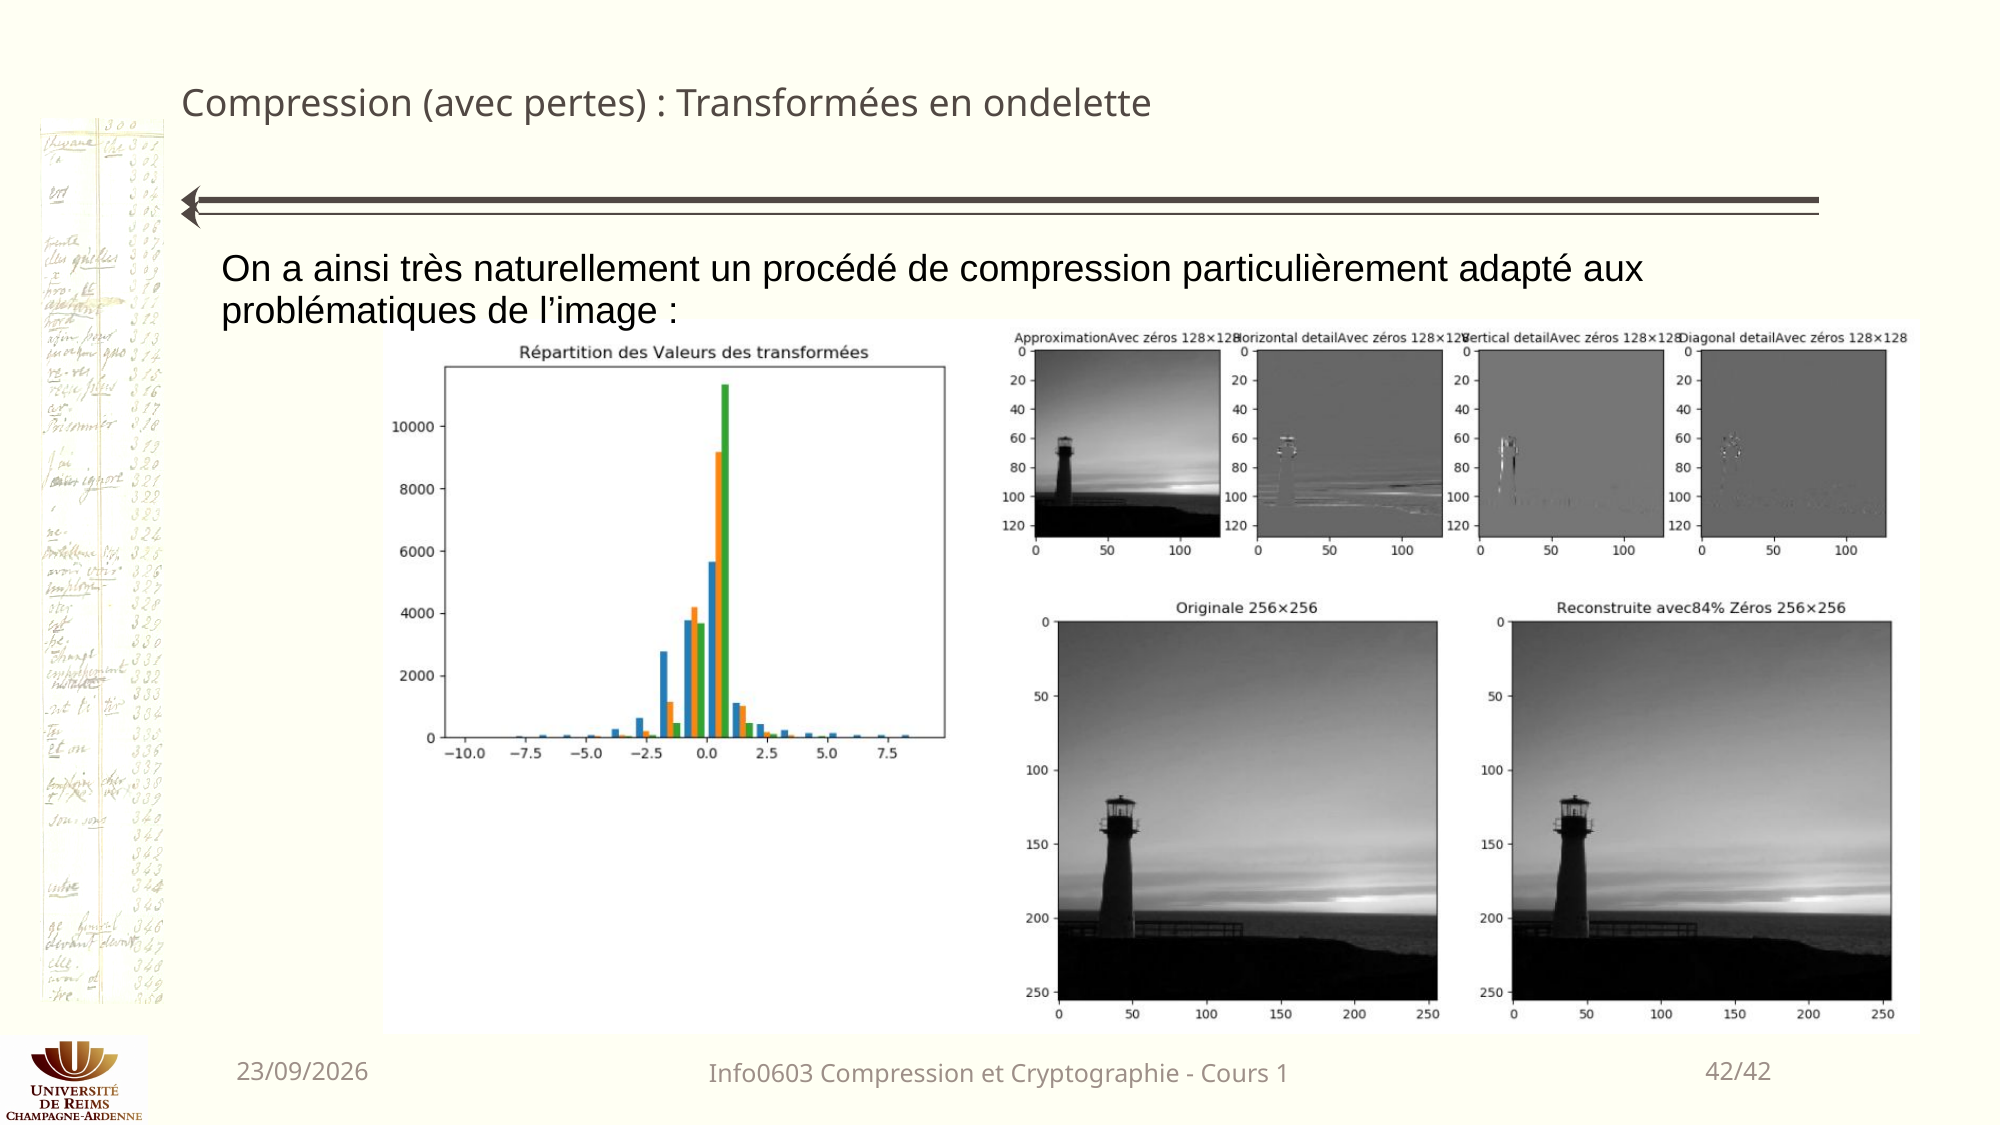

# Compression (avec pertes) : Transformées en ondelette
On a ainsi très naturellement un procédé de compression particulièrement adapté aux problématiques de l’image :